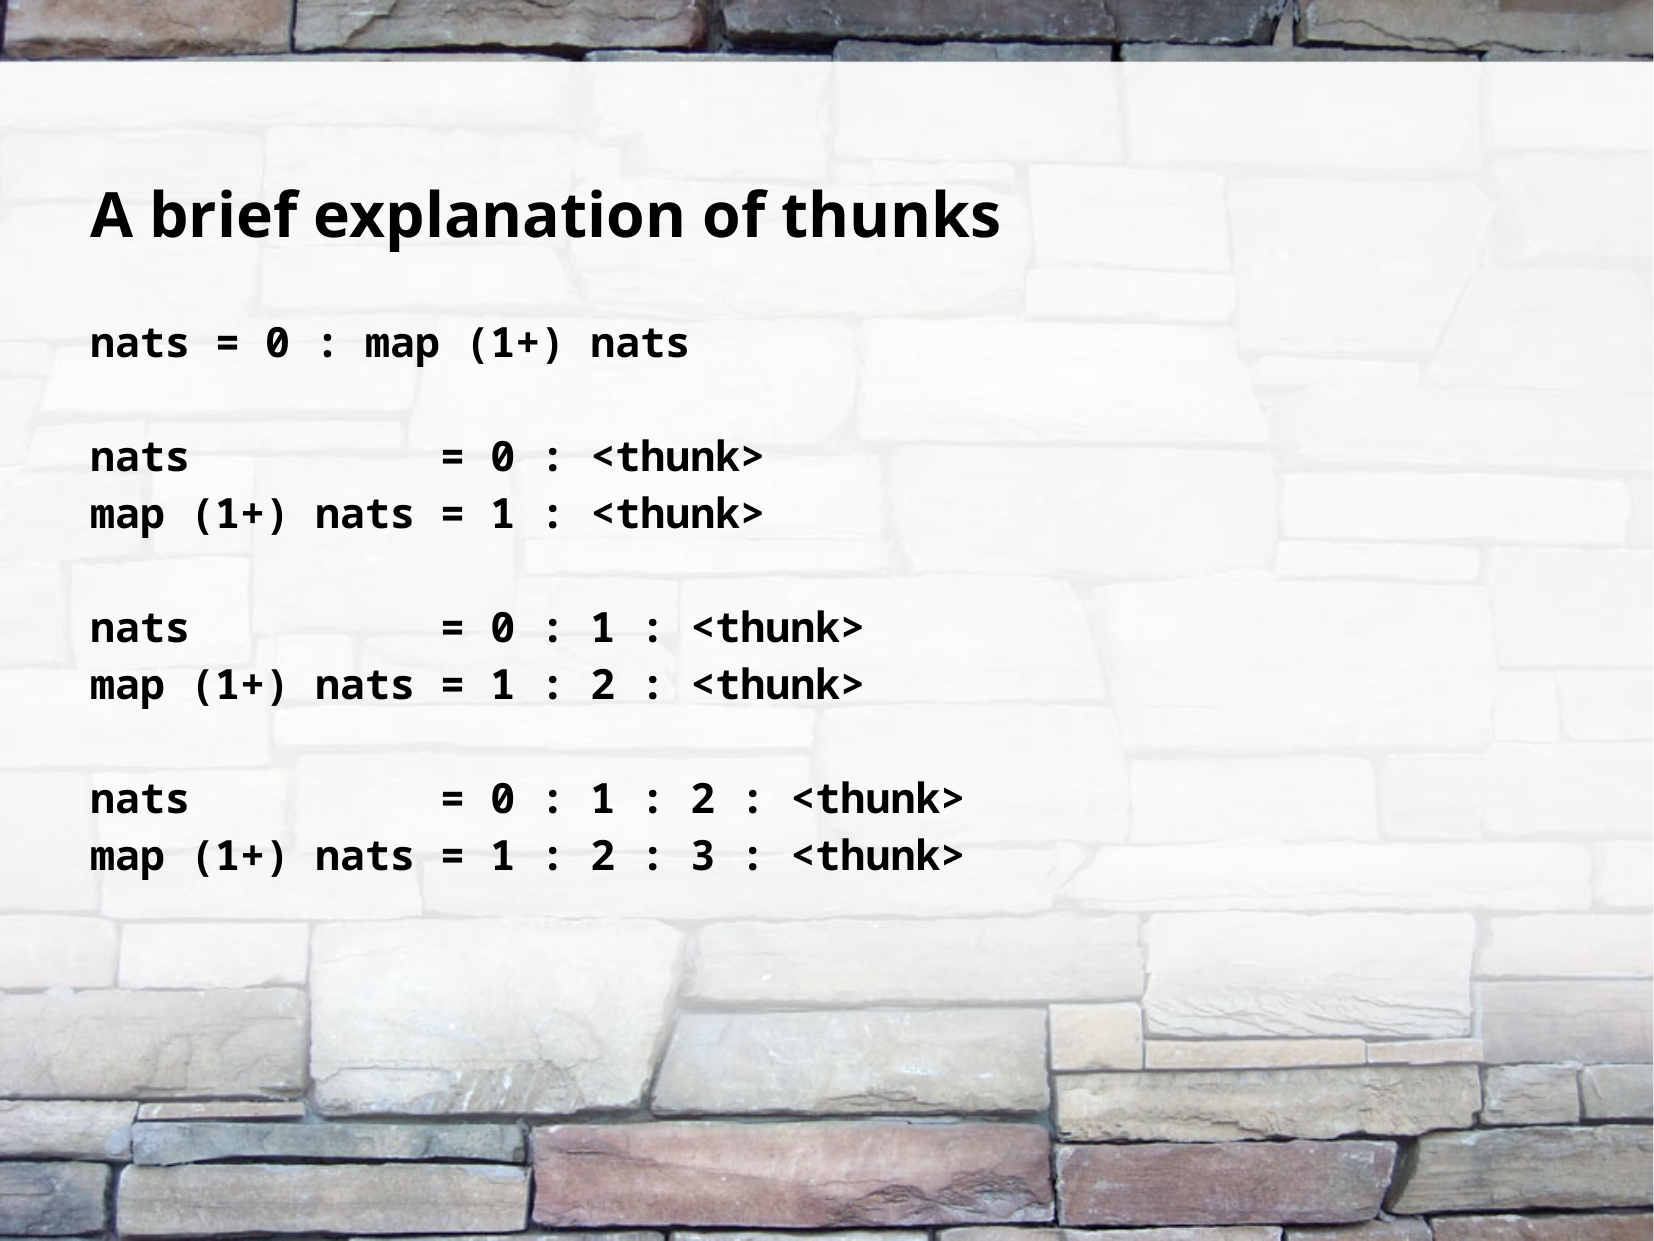

# A brief explanation of thunks
nats = 0 : map (1+) nats
nats = 0 : <thunk>
map (1+) nats = 1 : <thunk>
nats = 0 : 1 : <thunk>
map (1+) nats = 1 : 2 : <thunk>
nats = 0 : 1 : 2 : <thunk>
map (1+) nats = 1 : 2 : 3 : <thunk>